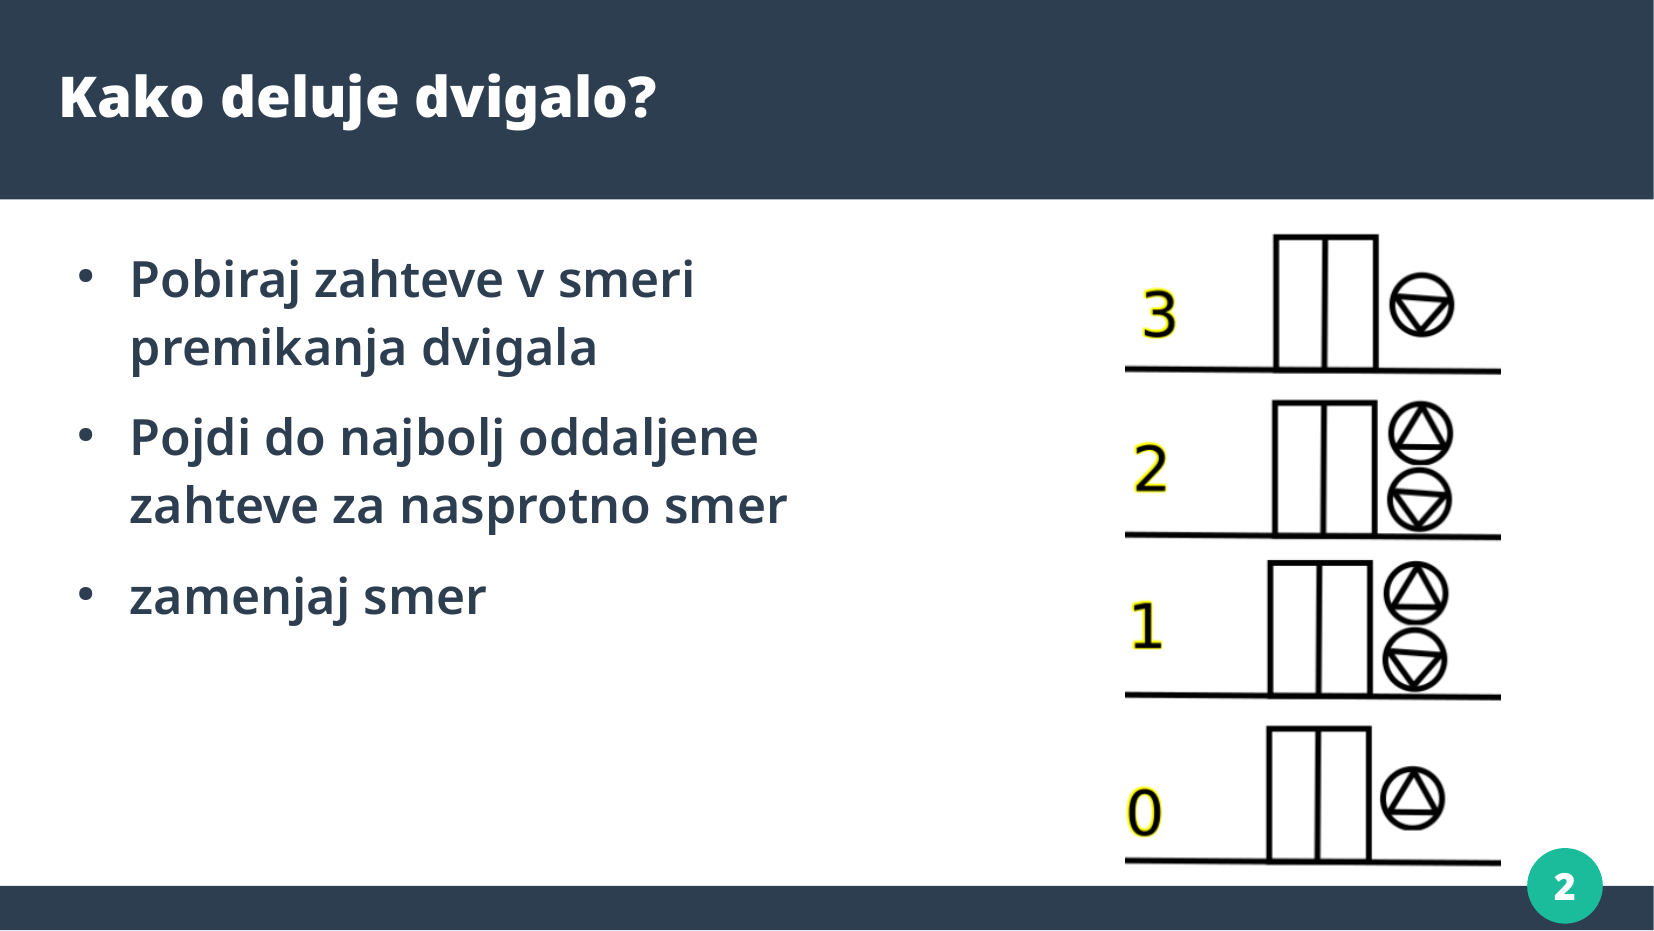

# Kako deluje dvigalo?
Pobiraj zahteve v smeri
premikanja dvigala
Pojdi do najbolj oddaljene
zahteve za nasprotno smer
zamenjaj smer